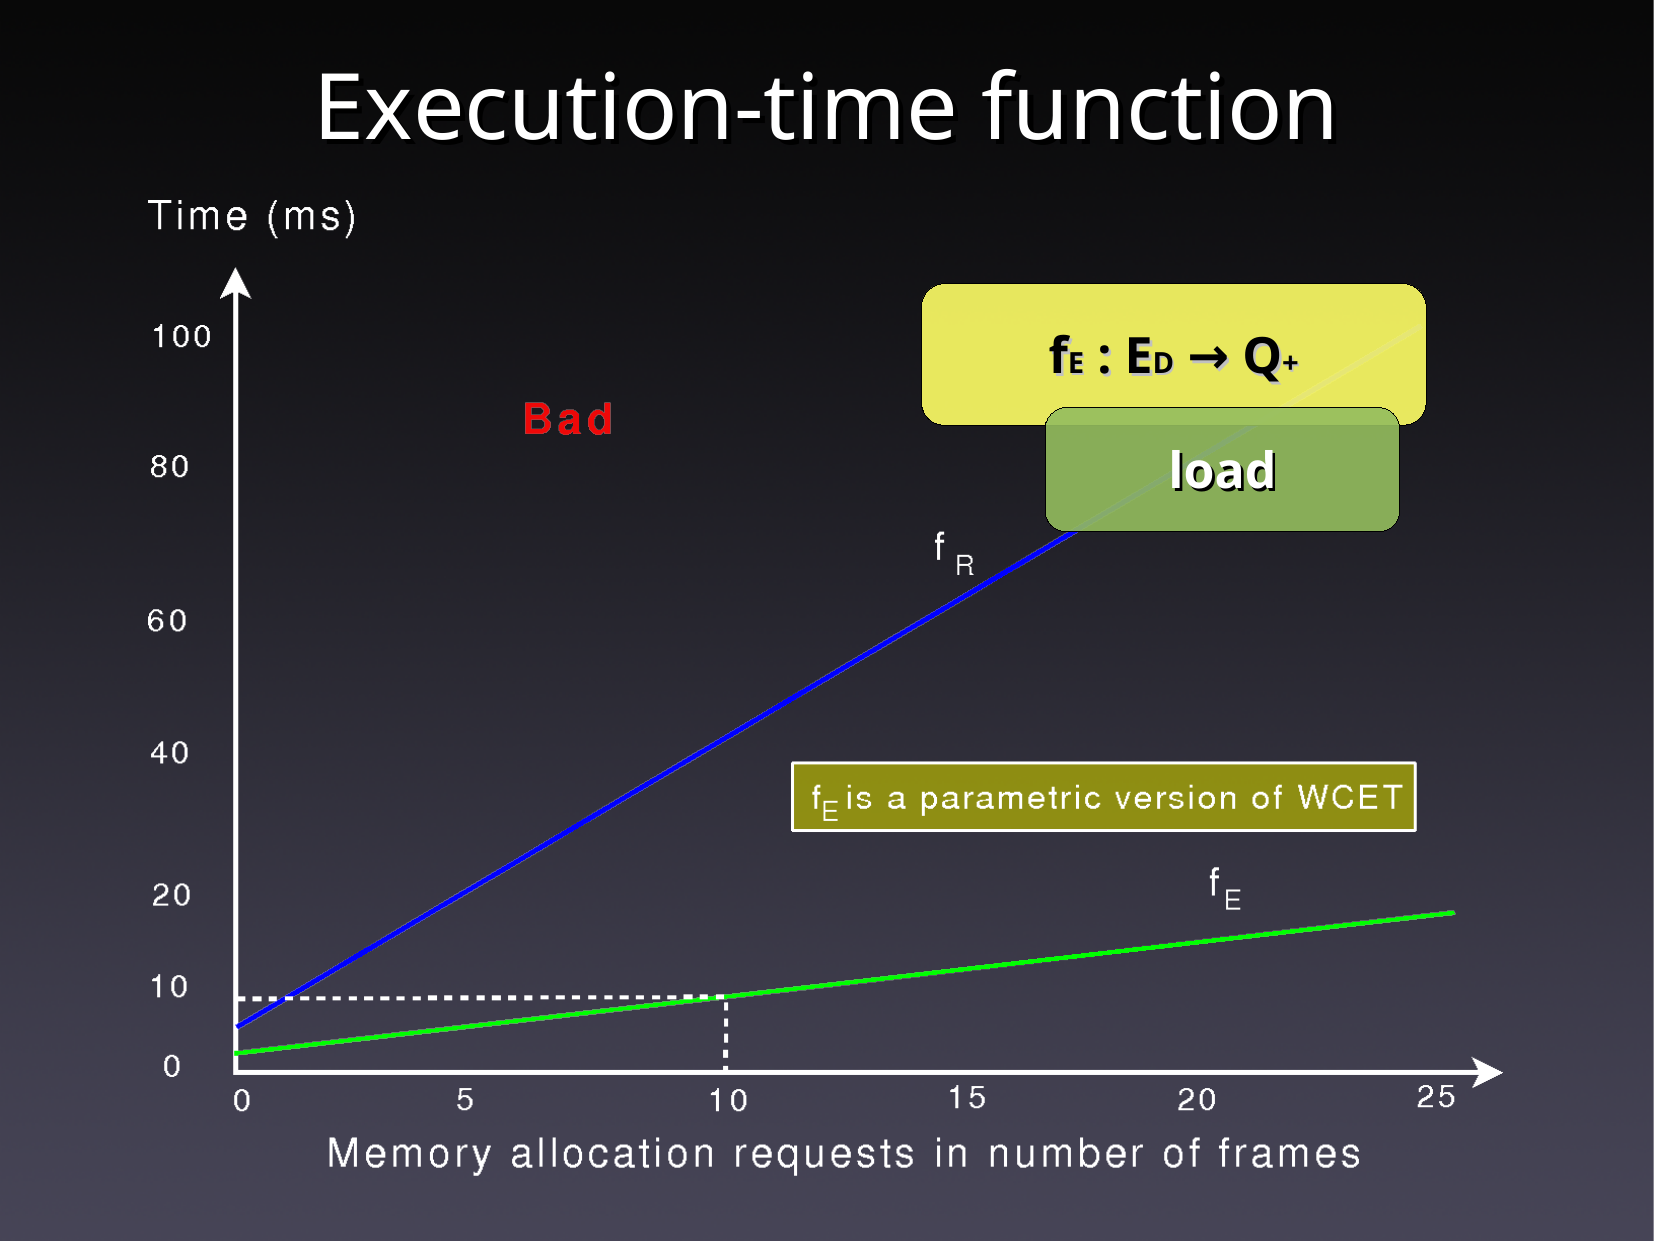

# Execution-time function
fE : ED → Q+
load